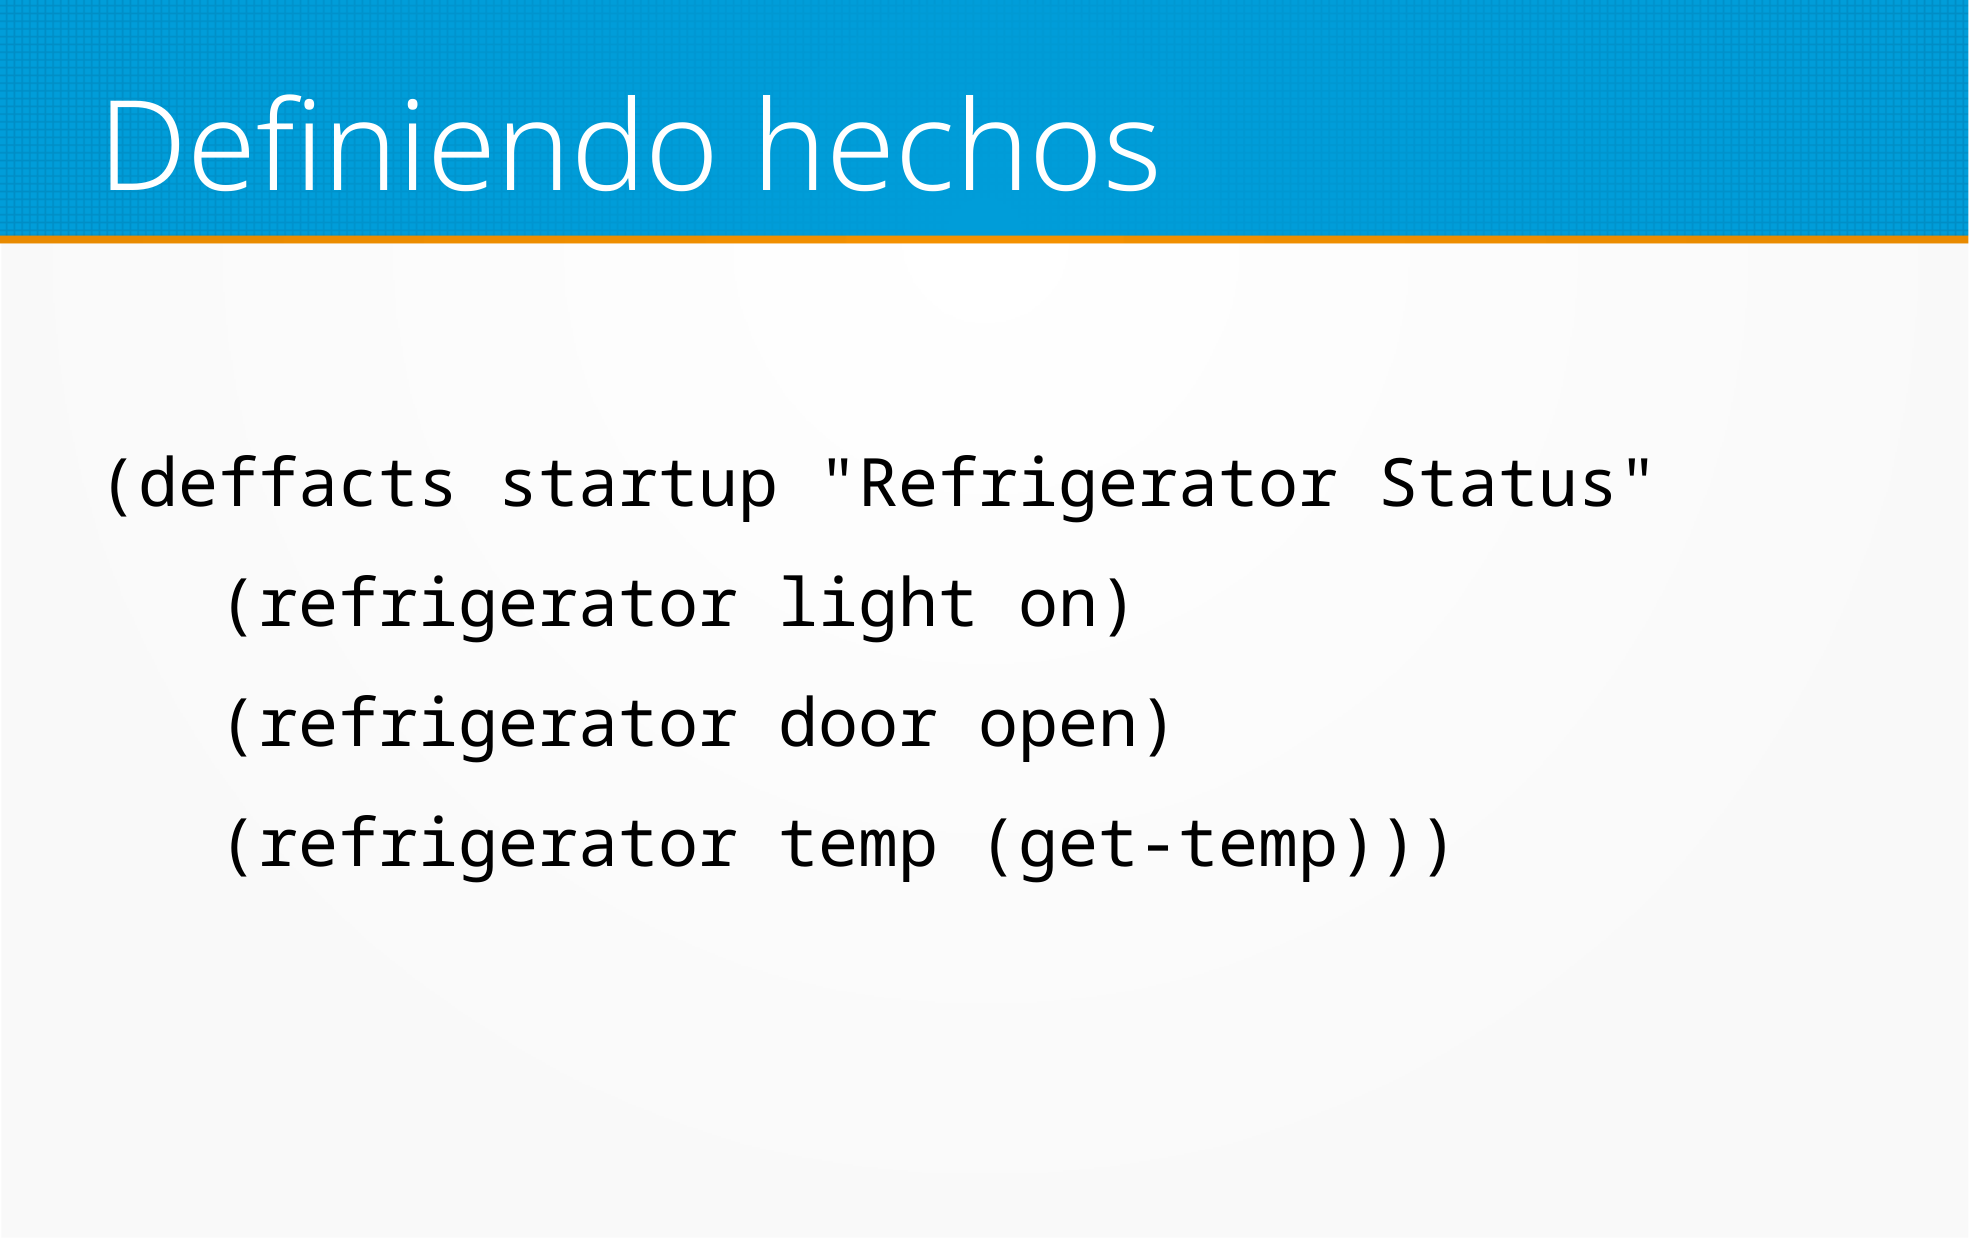

# Definiendo hechos
(deffacts startup "Refrigerator Status"
 (refrigerator light on)
 (refrigerator door open)
 (refrigerator temp (get-temp)))